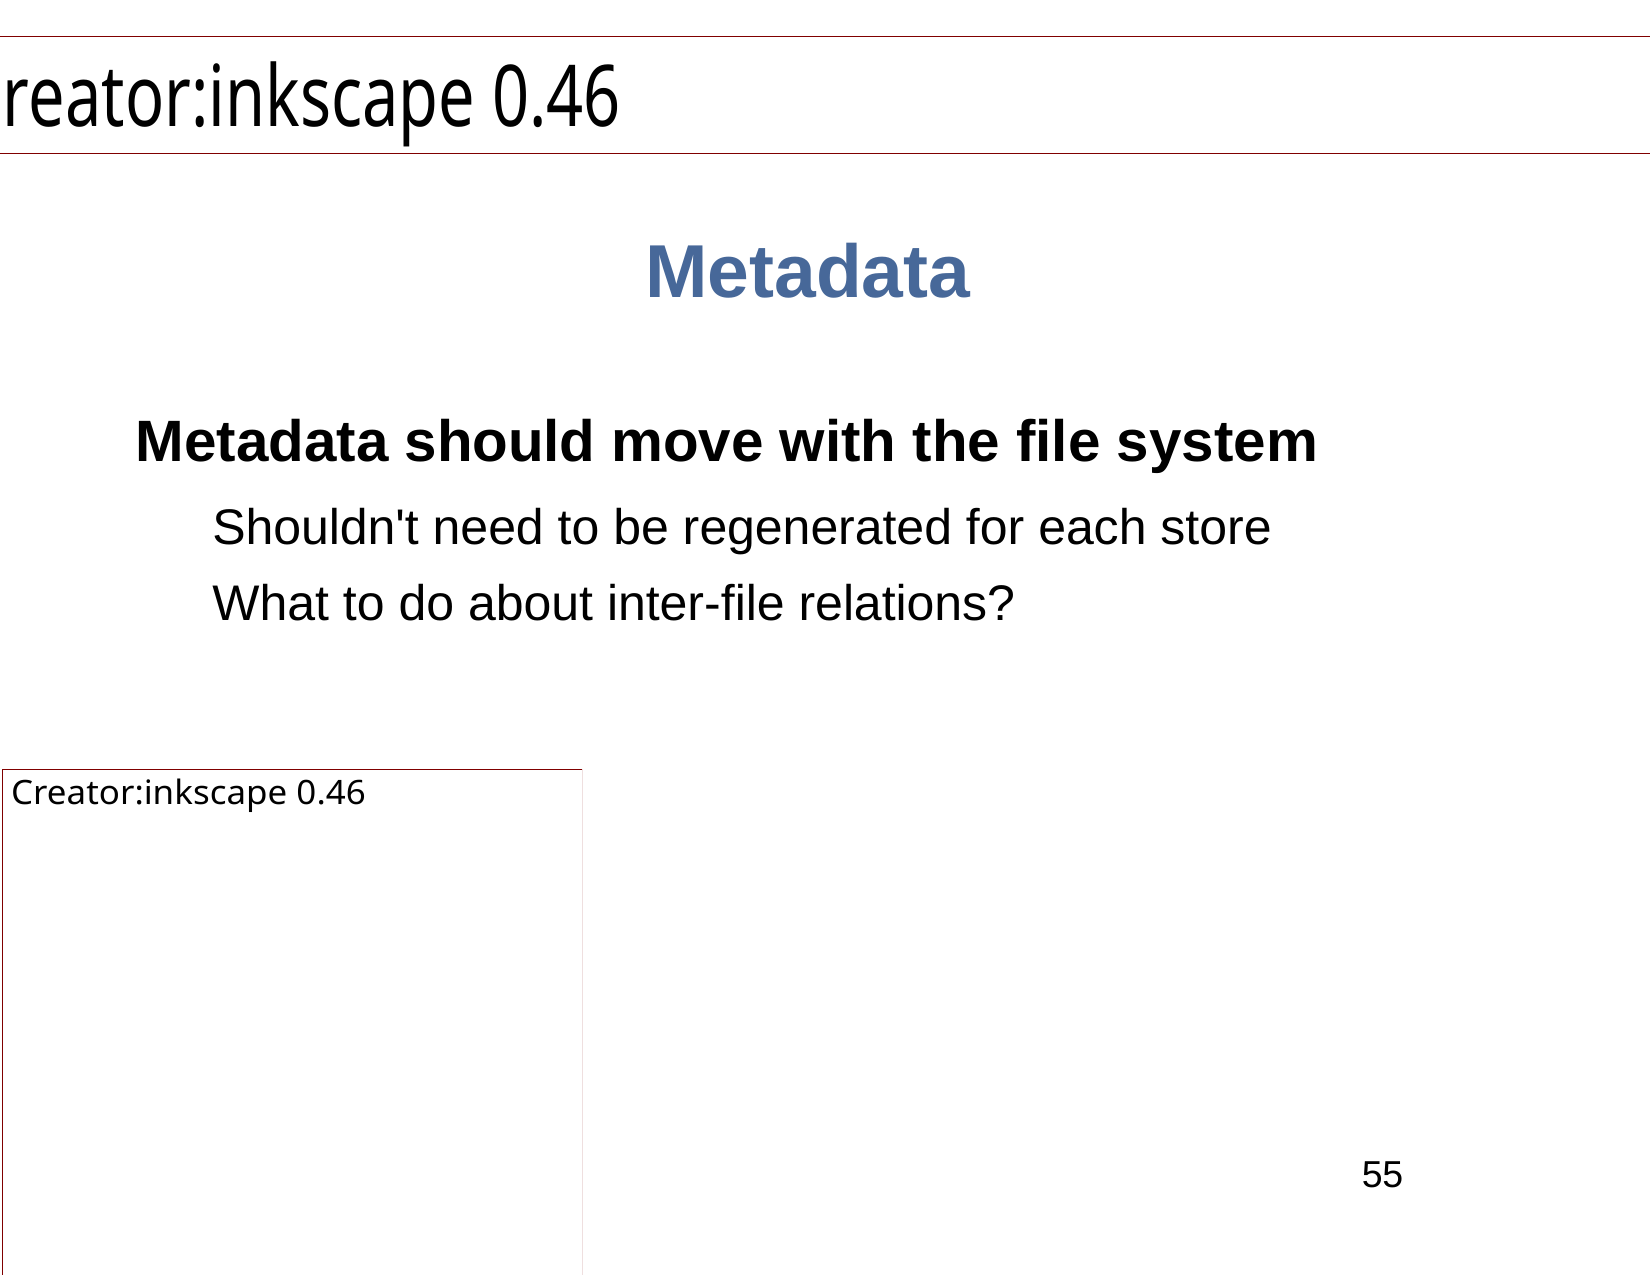

# Metadata
Metadata should move with the file system
Shouldn't need to be regenerated for each store
What to do about inter-file relations?